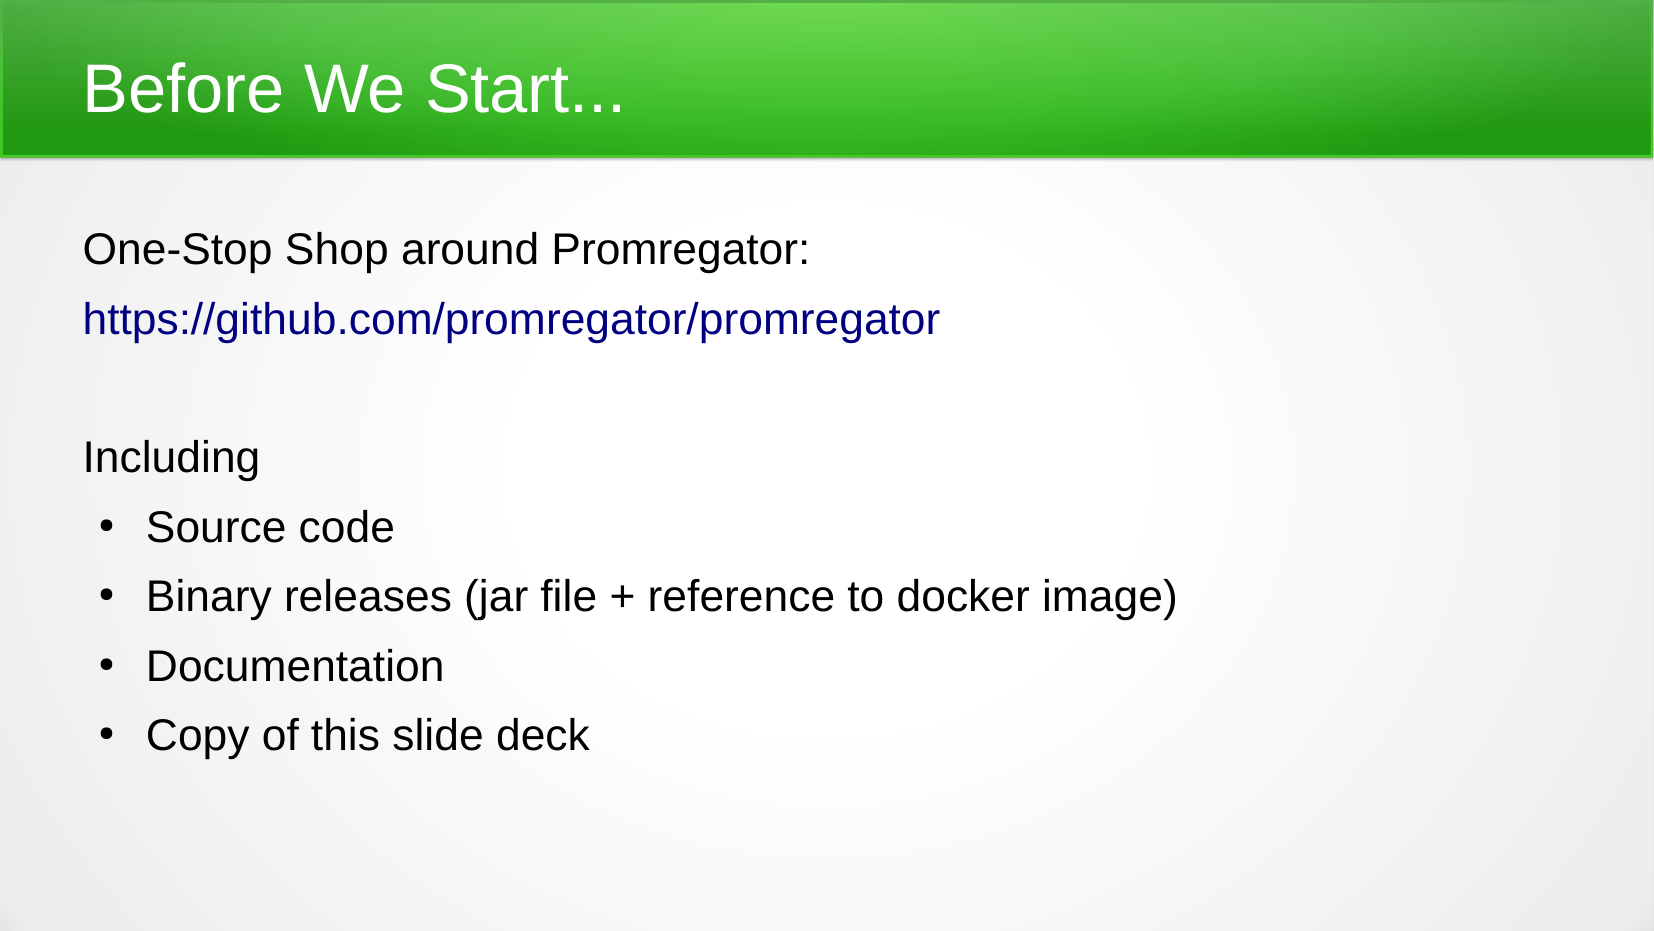

# Before We Start...
One-Stop Shop around Promregator:
https://github.com/promregator/promregator
Including
Source code
Binary releases (jar file + reference to docker image)
Documentation
Copy of this slide deck